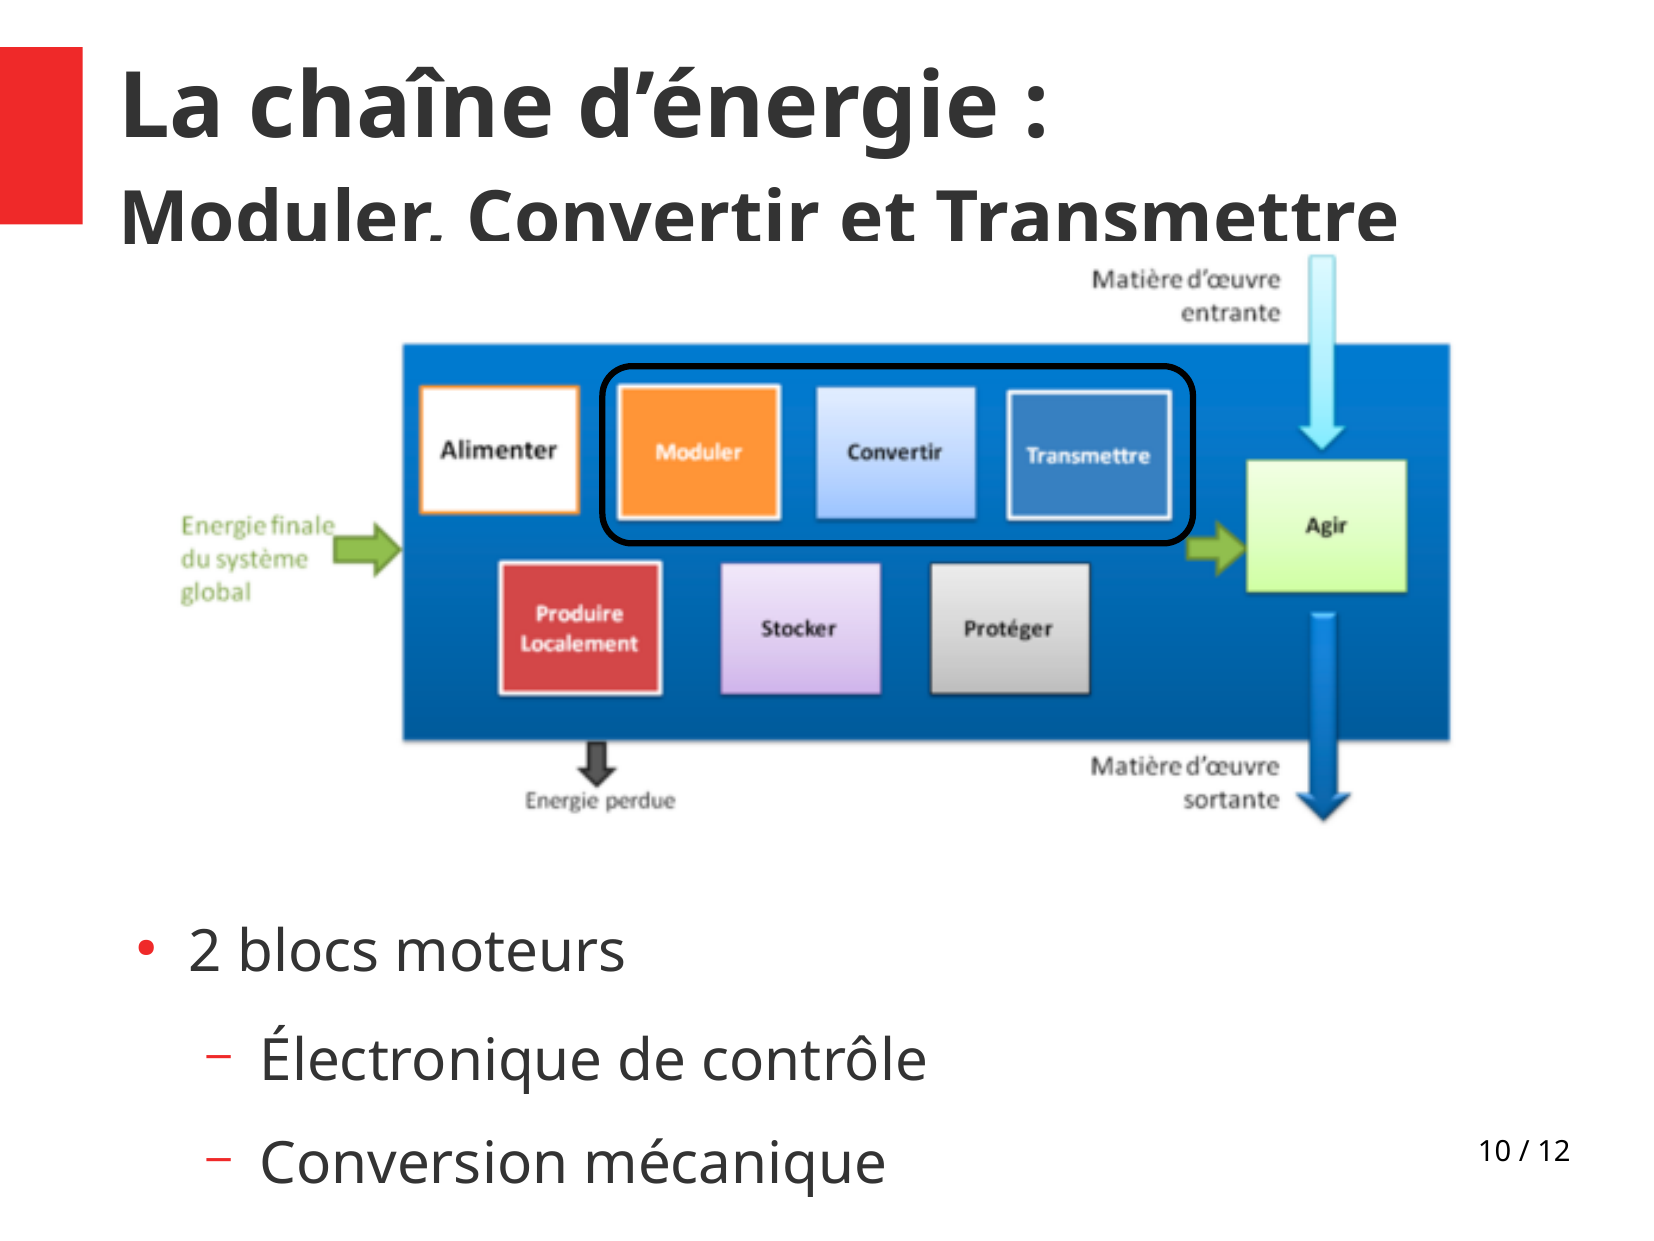

# La chaîne d’énergie : Moduler, Convertir et Transmettre
2 blocs moteurs
Électronique de contrôle
Conversion mécanique
10